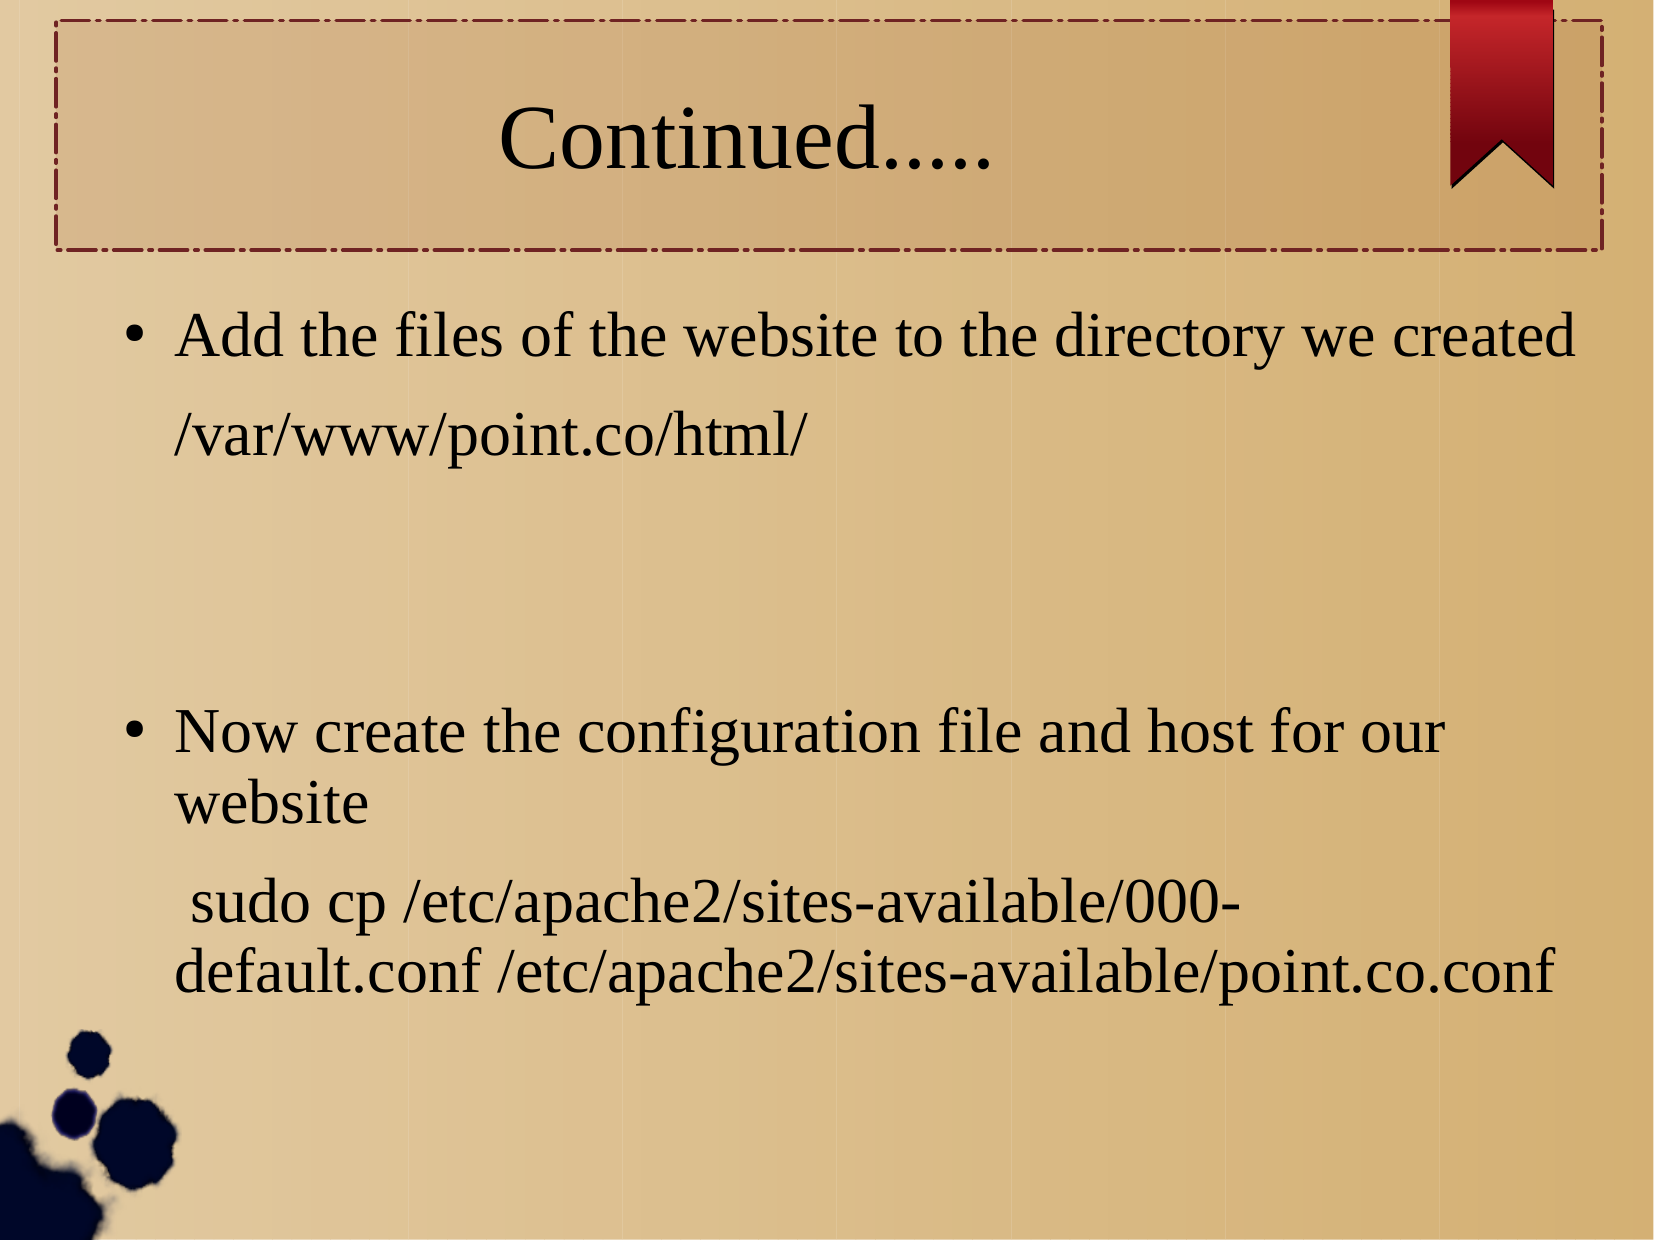

# Continued.....
Add the files of the website to the directory we created
/var/www/point.co/html/
Now create the configuration file and host for our website
 sudo cp /etc/apache2/sites-available/000-default.conf /etc/apache2/sites-available/point.co.conf